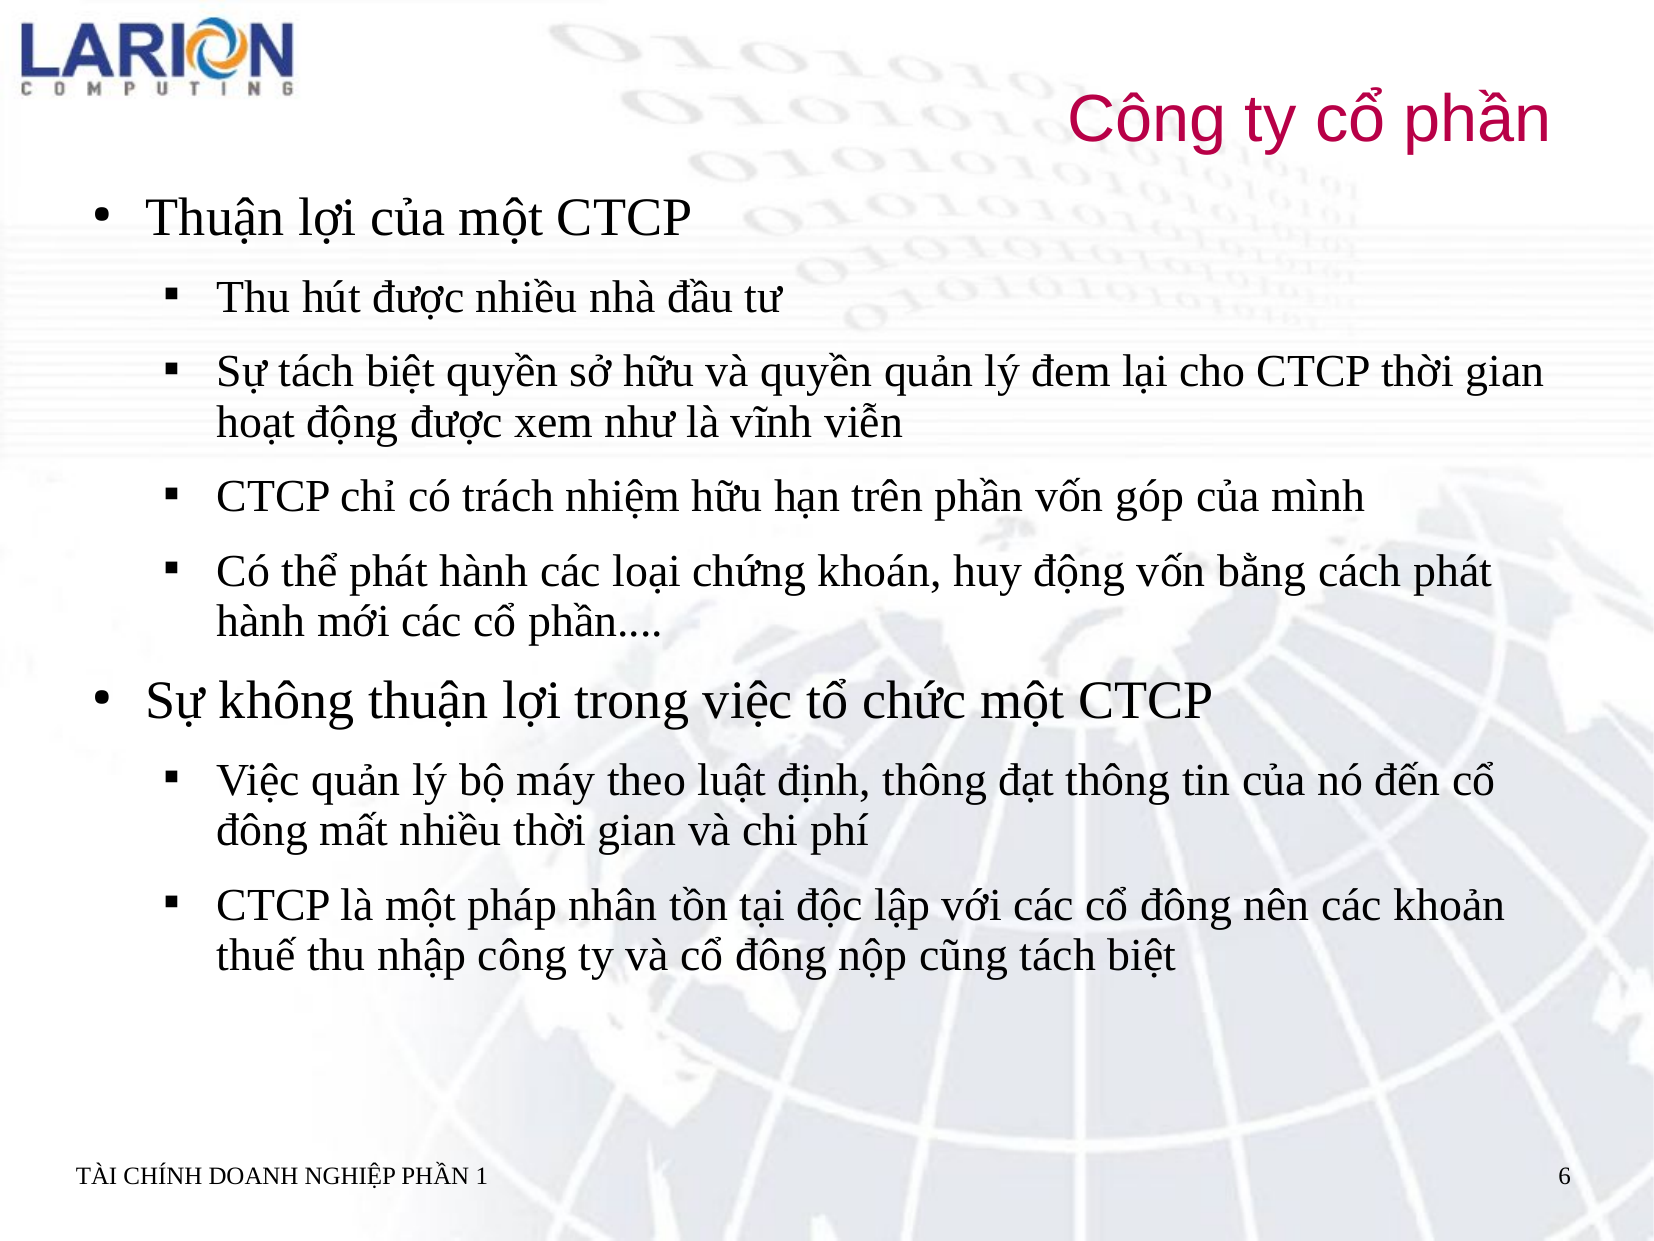

# Công ty cổ phần
Thuận lợi của một CTCP
Thu hút được nhiều nhà đầu tư
Sự tách biệt quyền sở hữu và quyền quản lý đem lại cho CTCP thời gian hoạt động được xem như là vĩnh viễn
CTCP chỉ có trách nhiệm hữu hạn trên phần vốn góp của mình
Có thể phát hành các loại chứng khoán, huy động vốn bằng cách phát hành mới các cổ phần....
Sự không thuận lợi trong việc tổ chức một CTCP
Việc quản lý bộ máy theo luật định, thông đạt thông tin của nó đến cổ đông mất nhiều thời gian và chi phí
CTCP là một pháp nhân tồn tại độc lập với các cổ đông nên các khoản thuế thu nhập công ty và cổ đông nộp cũng tách biệt
TÀI CHÍNH DOANH NGHIỆP PHẦN 1
6